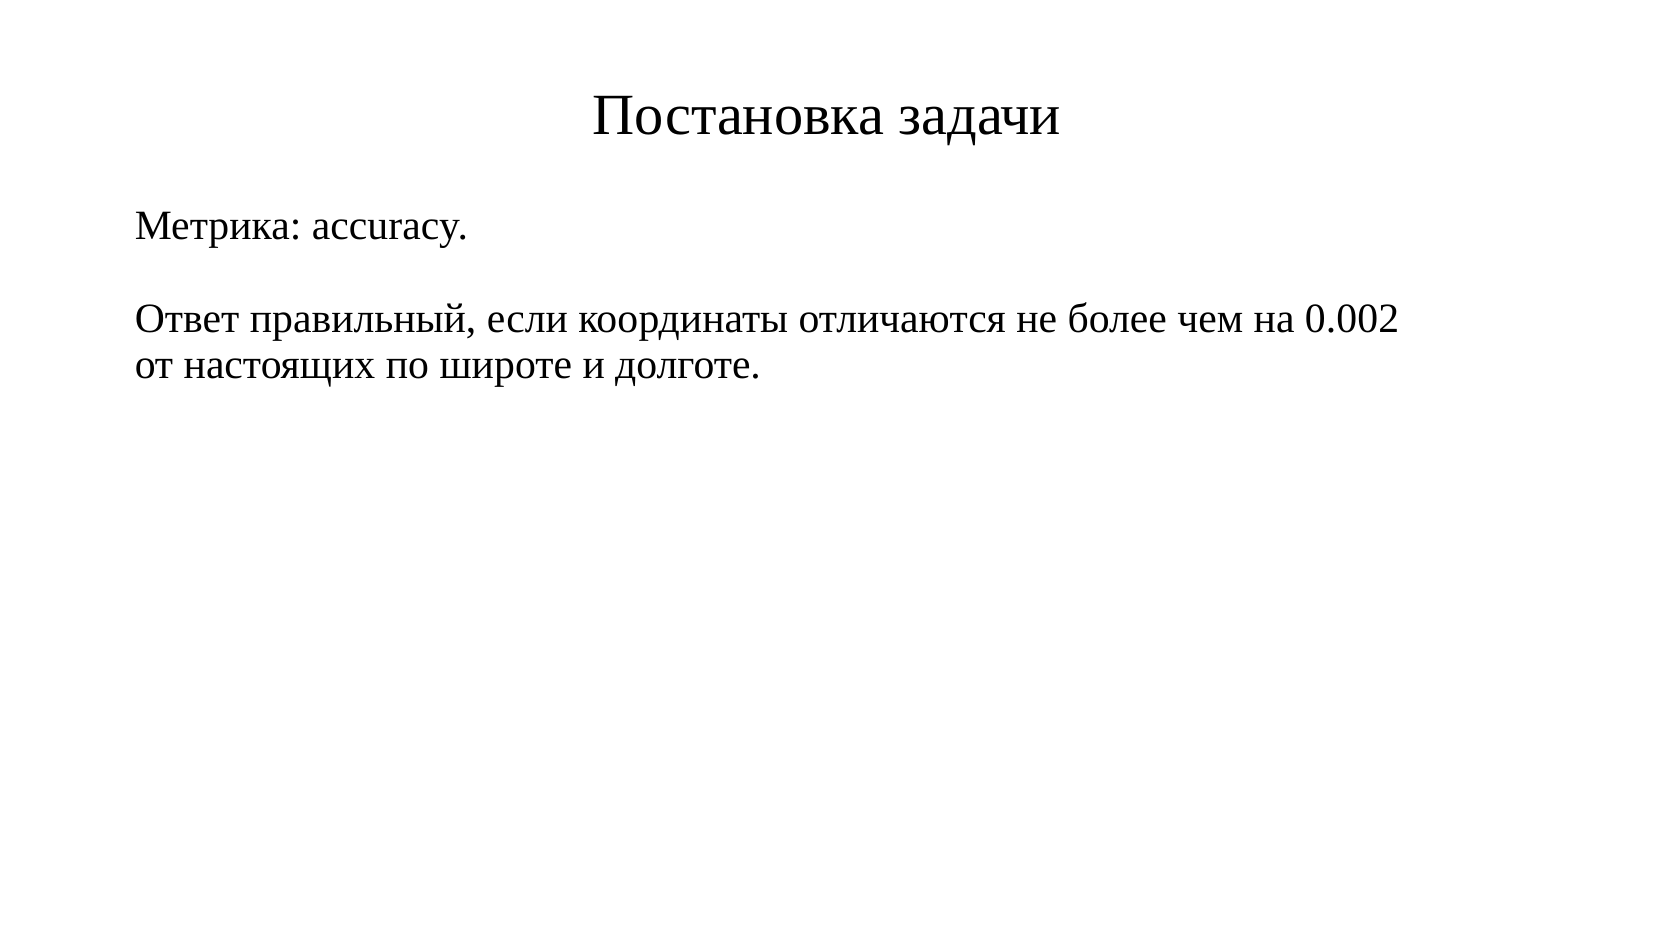

Постановка задачи
Метрика: accuracy.
Ответ правильный, если координаты отличаются не более чем на 0.002
от настоящих по широте и долготе.